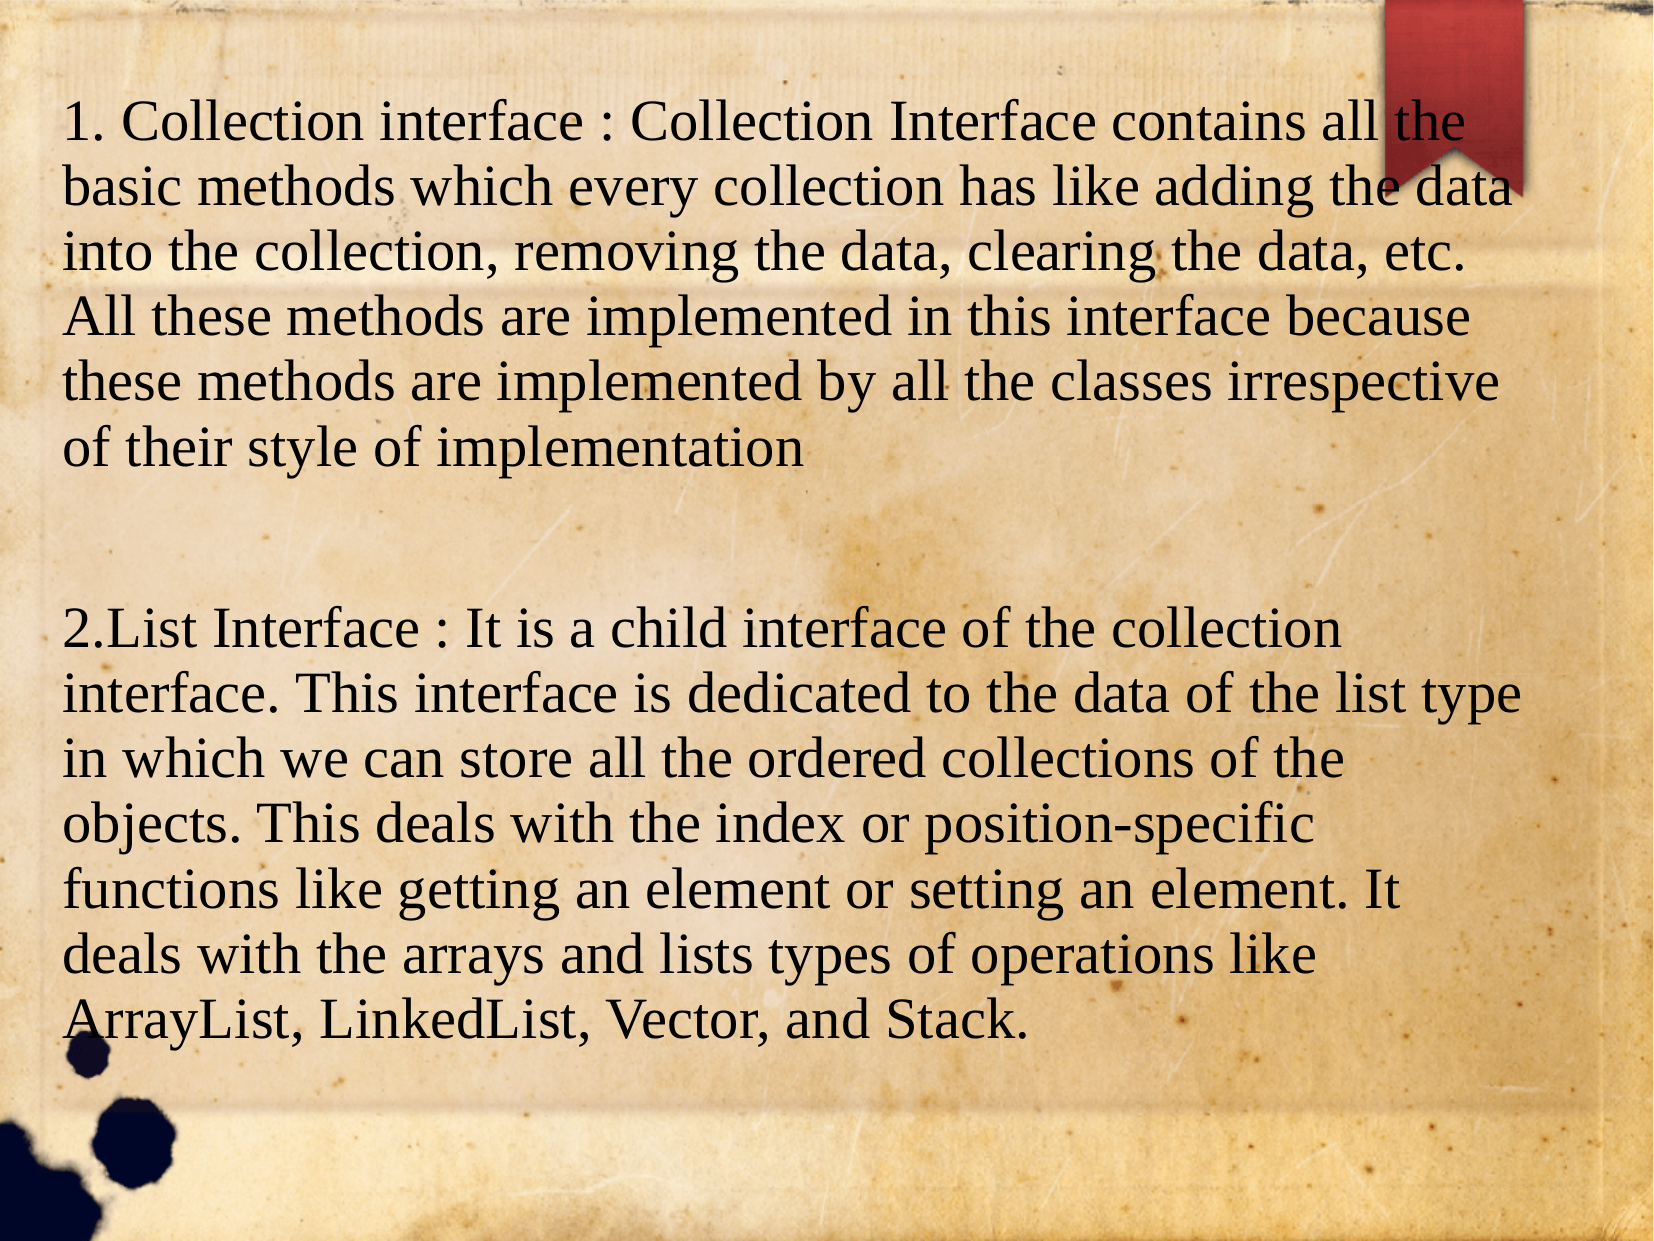

# 1. Collection interface : Collection Interface contains all the basic methods which every collection has like adding the data into the collection, removing the data, clearing the data, etc. All these methods are implemented in this interface because these methods are implemented by all the classes irrespective of their style of implementation
2.List Interface : It is a child interface of the collection interface. This interface is dedicated to the data of the list type in which we can store all the ordered collections of the objects. This deals with the index or position-specific functions like getting an element or setting an element. It deals with the arrays and lists types of operations like ArrayList, LinkedList, Vector, and Stack.